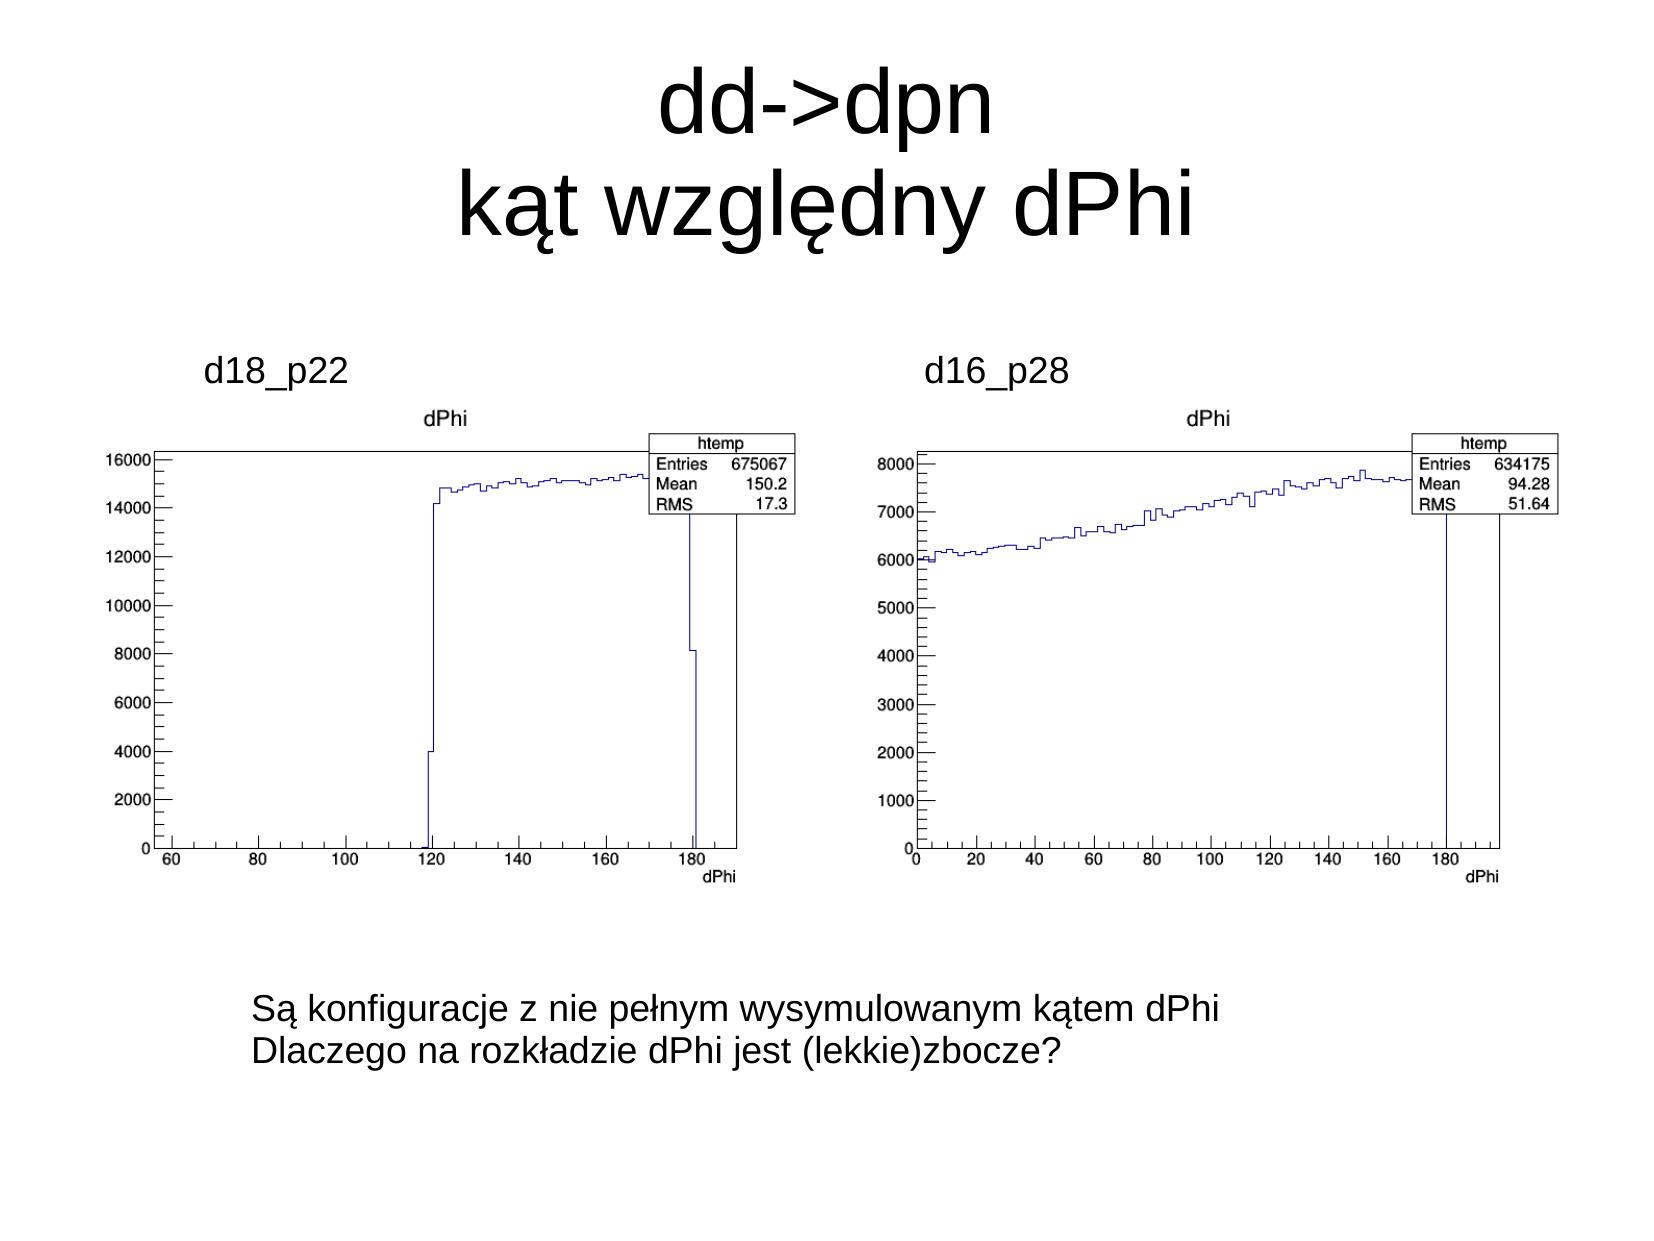

# dd->dpn kąt względny dPhi
d18_p22
d16_p28
Są konfiguracje z nie pełnym wysymulowanym kątem dPhi
Dlaczego na rozkładzie dPhi jest (lekkie)zbocze?